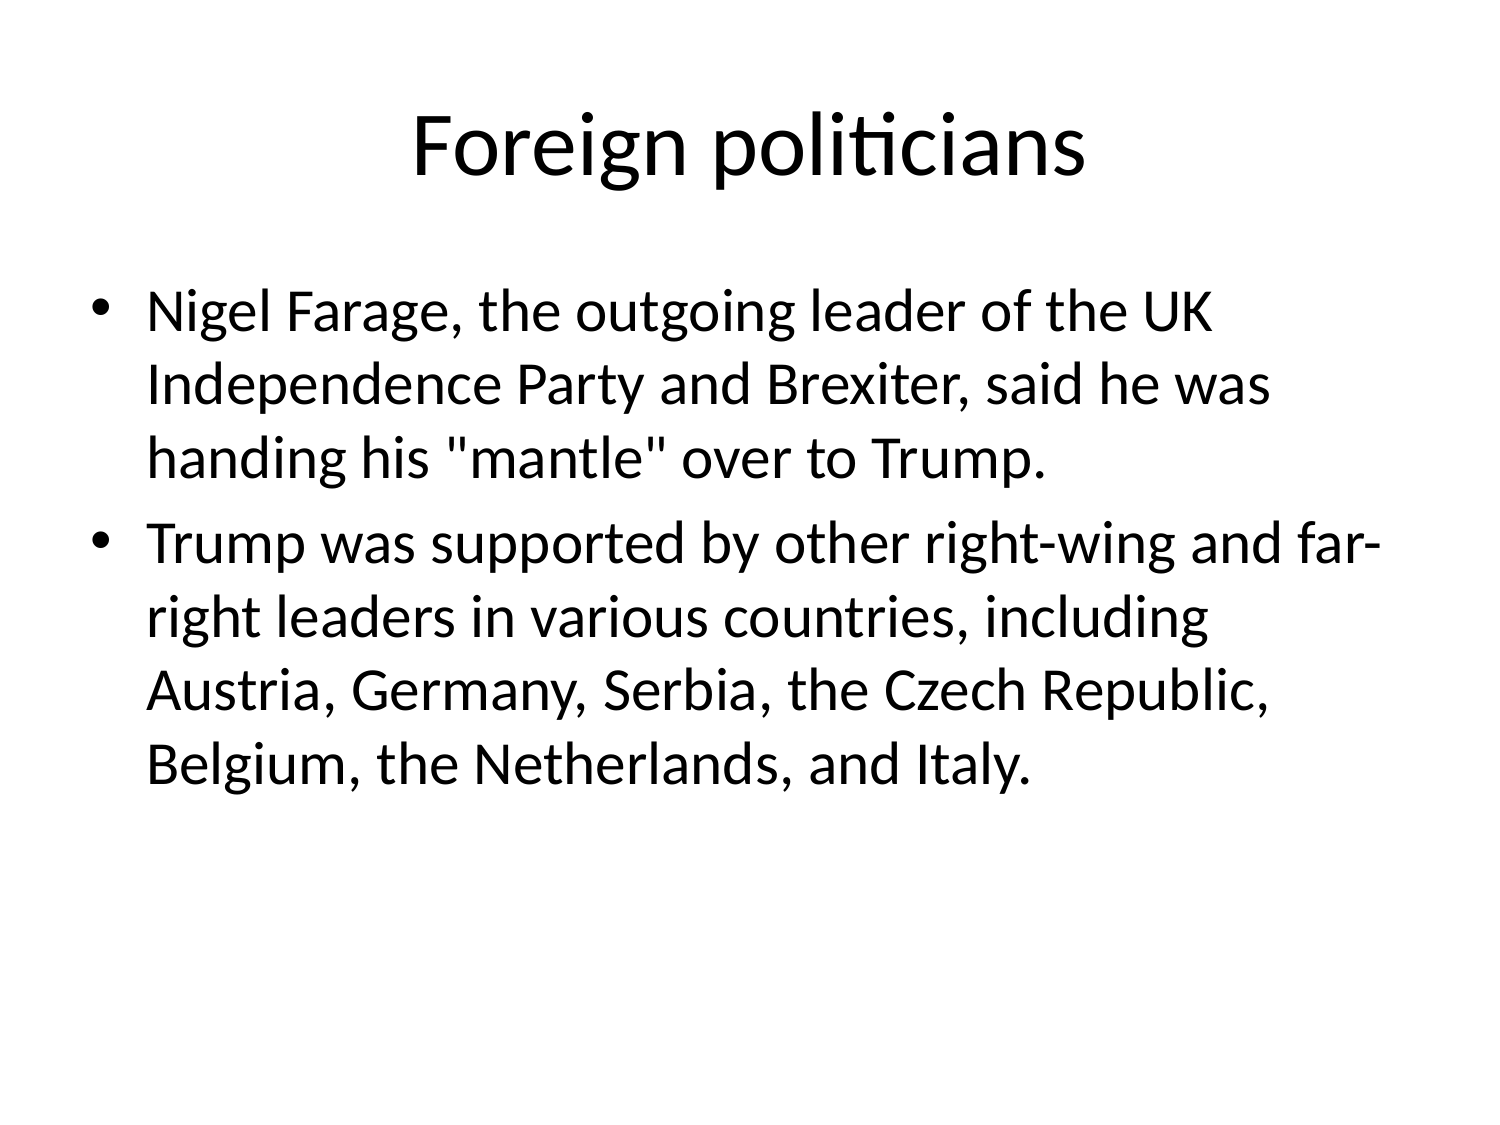

# Foreign politicians
Nigel Farage, the outgoing leader of the UK Independence Party and Brexiter, said he was handing his "mantle" over to Trump.
Trump was supported by other right-wing and far-right leaders in various countries, including Austria, Germany, Serbia, the Czech Republic, Belgium, the Netherlands, and Italy.